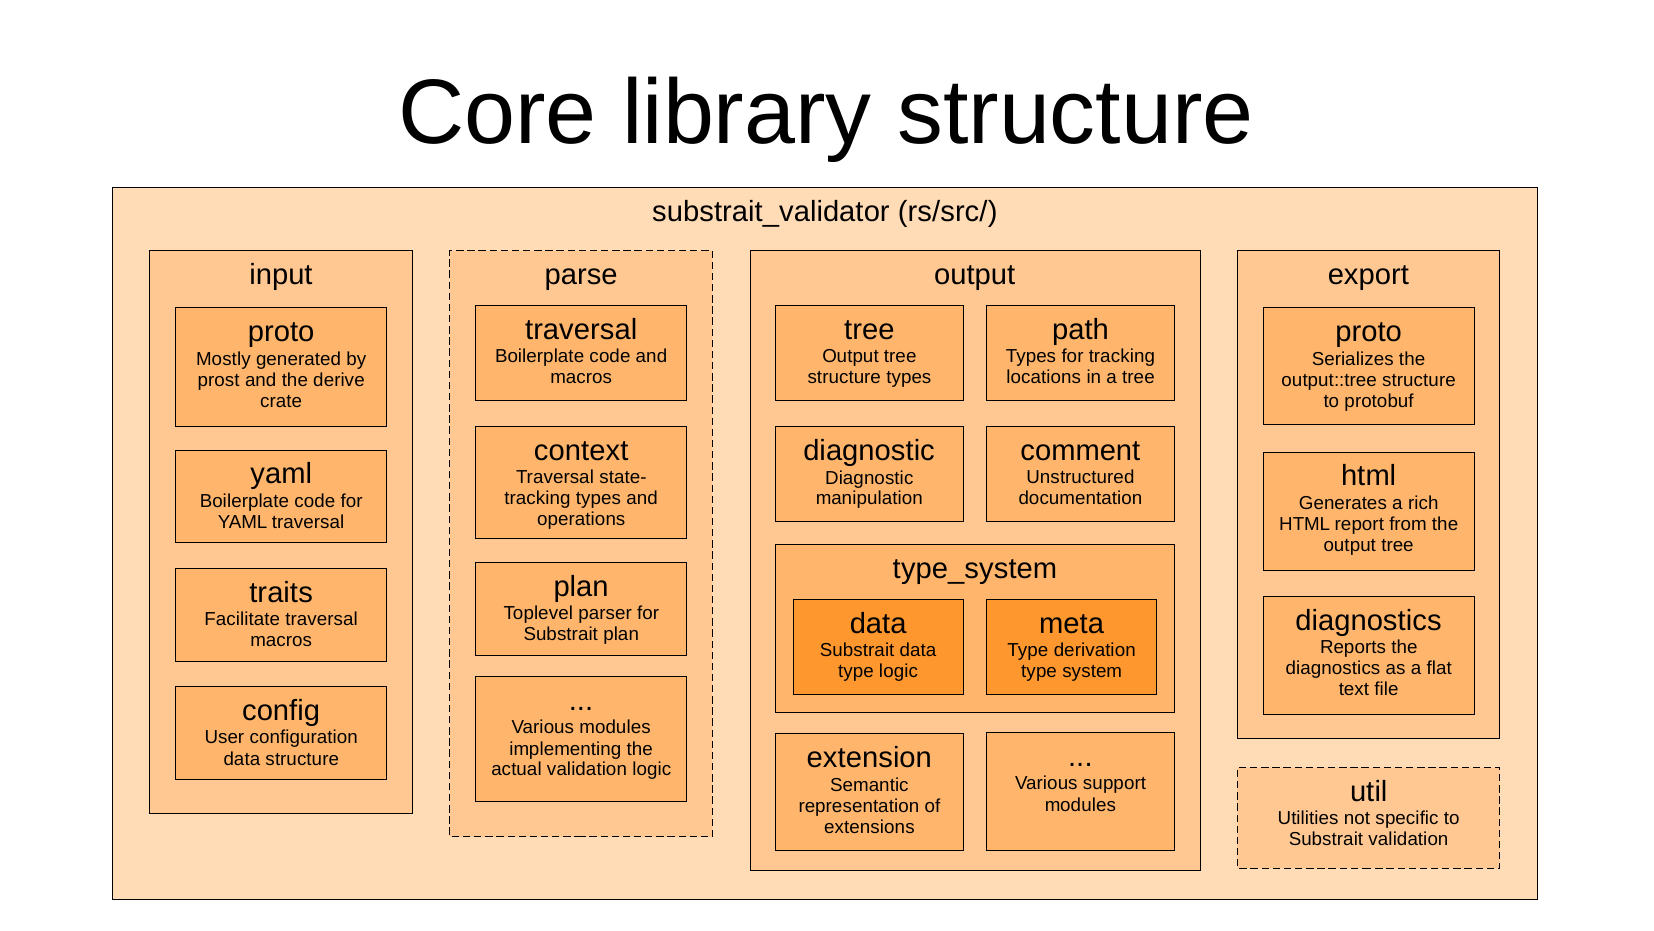

# Core library structure
substrait_validator (rs/src/)
input
parse
output
export
traversal
Boilerplate code and macros
tree
Output tree structure types
path
Types for tracking locations in a tree
proto
Mostly generated by prost and the derive crate
proto
Serializes the output::tree structure to protobuf
context
Traversal state-tracking types and operations
comment
Unstructured documentation
diagnostic
Diagnostic manipulation
yaml
Boilerplate code for YAML traversal
html
Generates a rich HTML report from the output tree
type_system
plan
Toplevel parser for Substrait plan
traits
Facilitate traversal macros
diagnostics
Reports the diagnostics as a flat text file
data
Substrait data type logic
meta
Type derivation type system
...
Various modules implementing the actual validation logic
config
User configuration data structure
...
Various support modules
extension
Semantic representation of extensions
util
Utilities not specific to Substrait validation